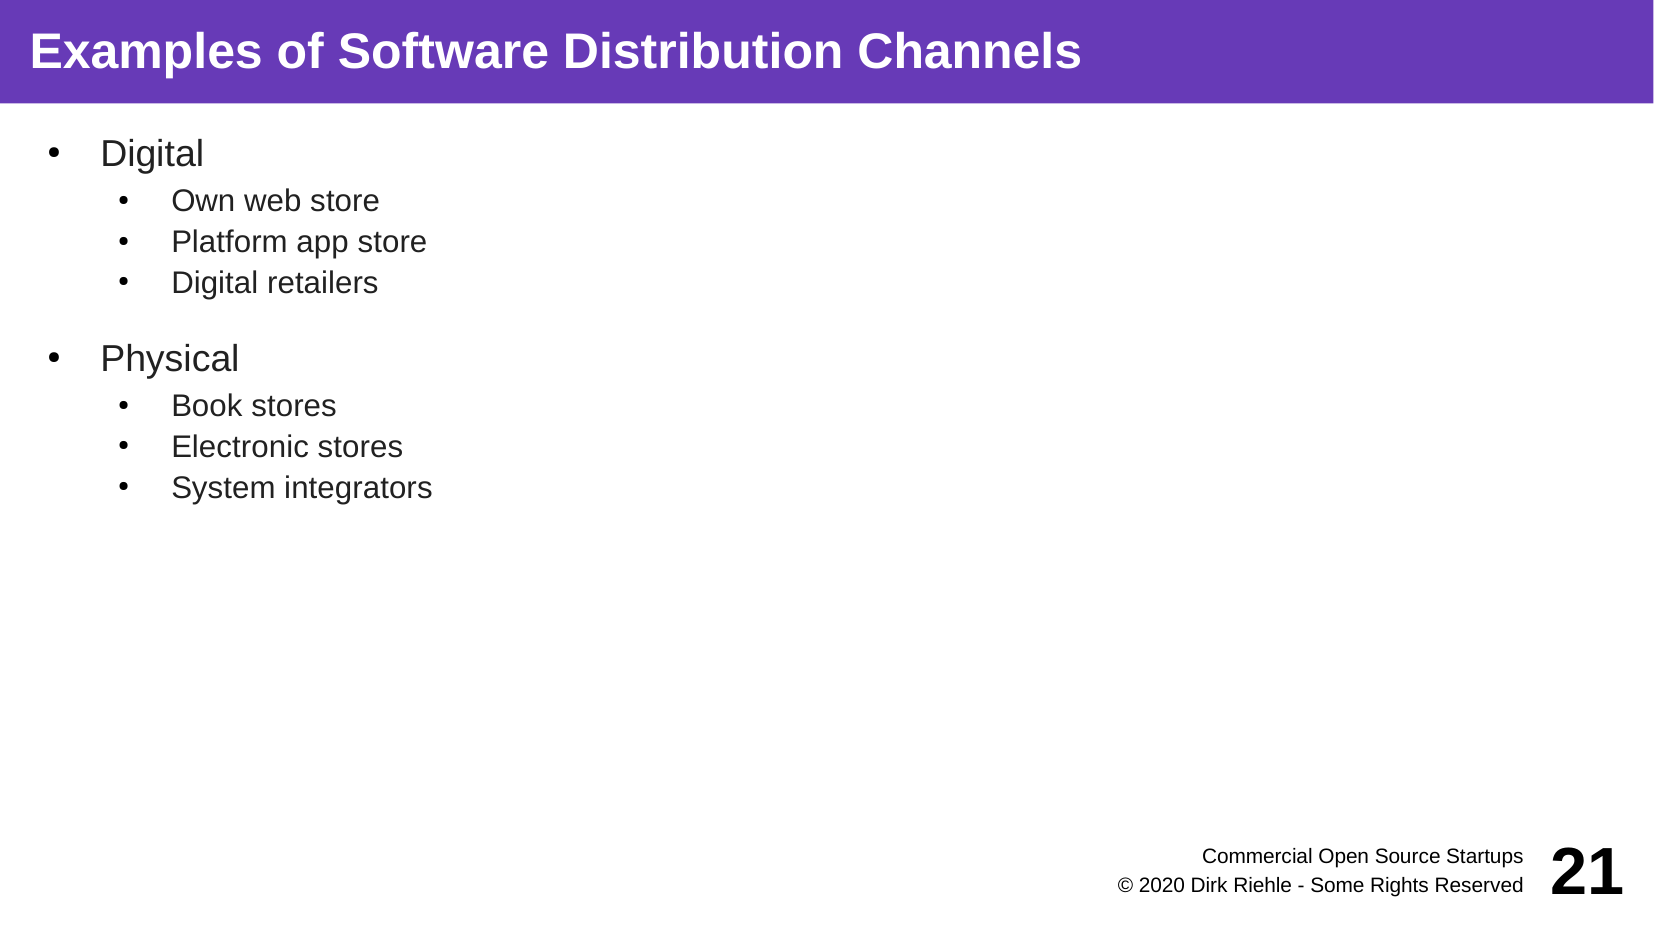

# Examples of Software Distribution Channels
Digital
Own web store
Platform app store
Digital retailers
Physical
Book stores
Electronic stores
System integrators
Commercial Open Source Startups
21
© 2020 Dirk Riehle - Some Rights Reserved